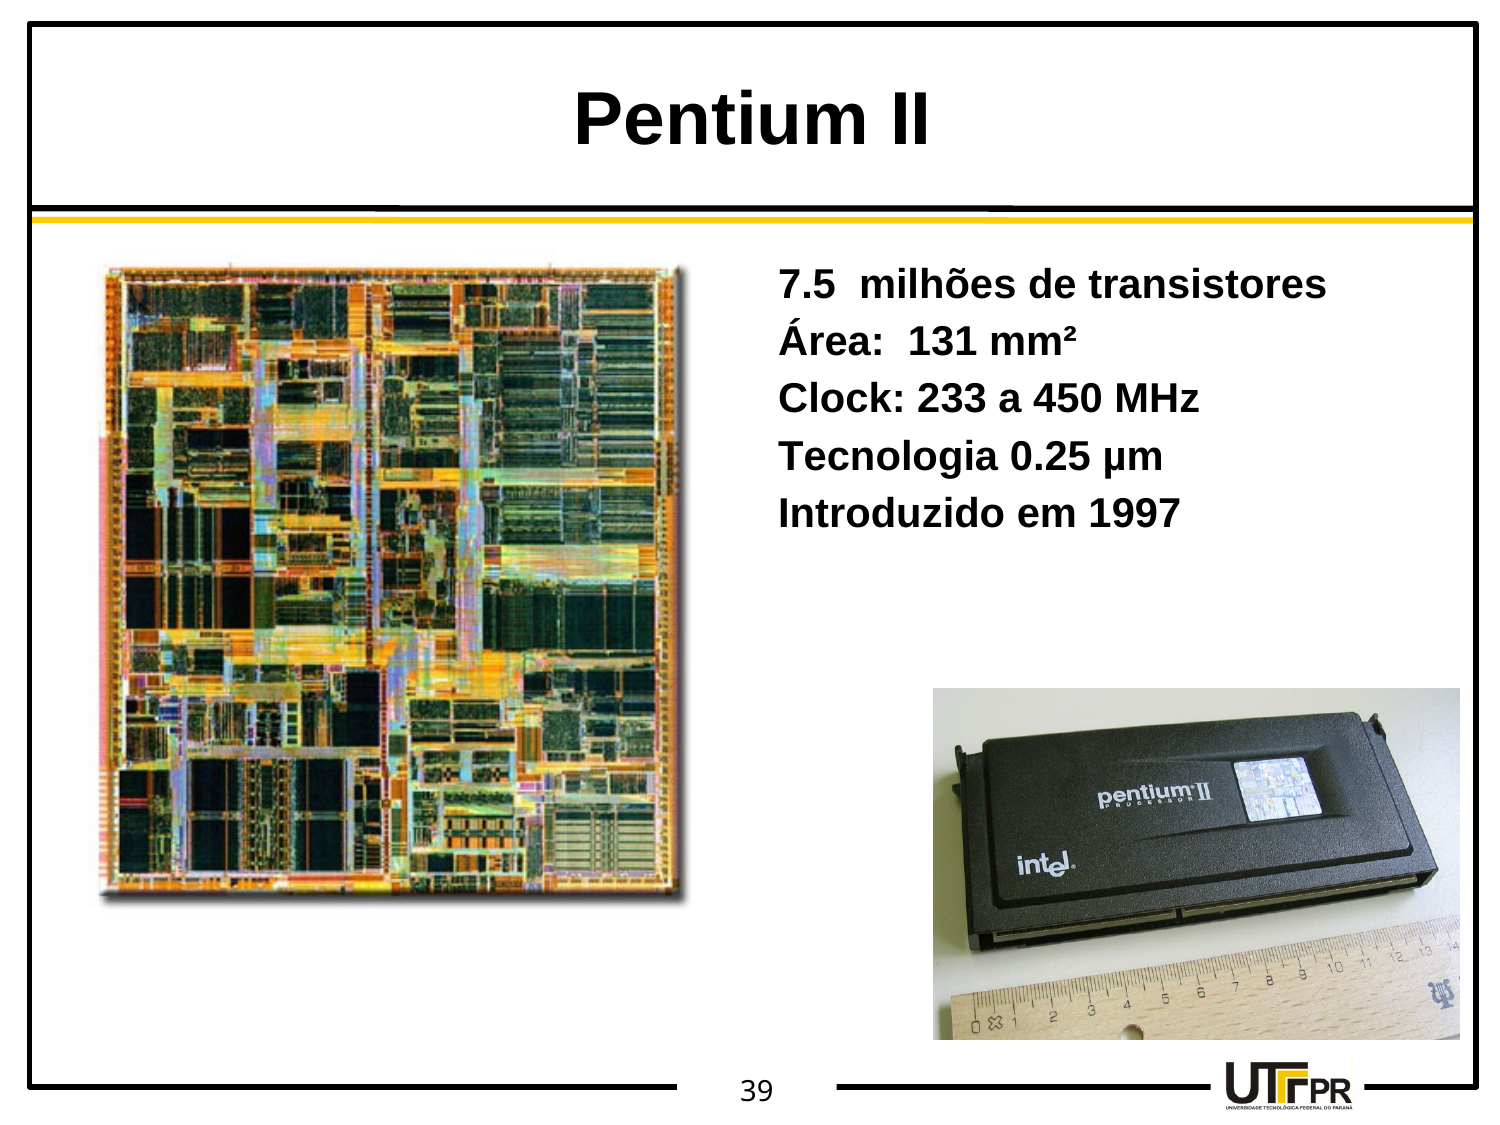

# Pentium II
7.5 milhões de transistores
Área: 131 mm²
Clock: 233 a 450 MHz
Tecnologia 0.25 µm
Introduzido em 1997